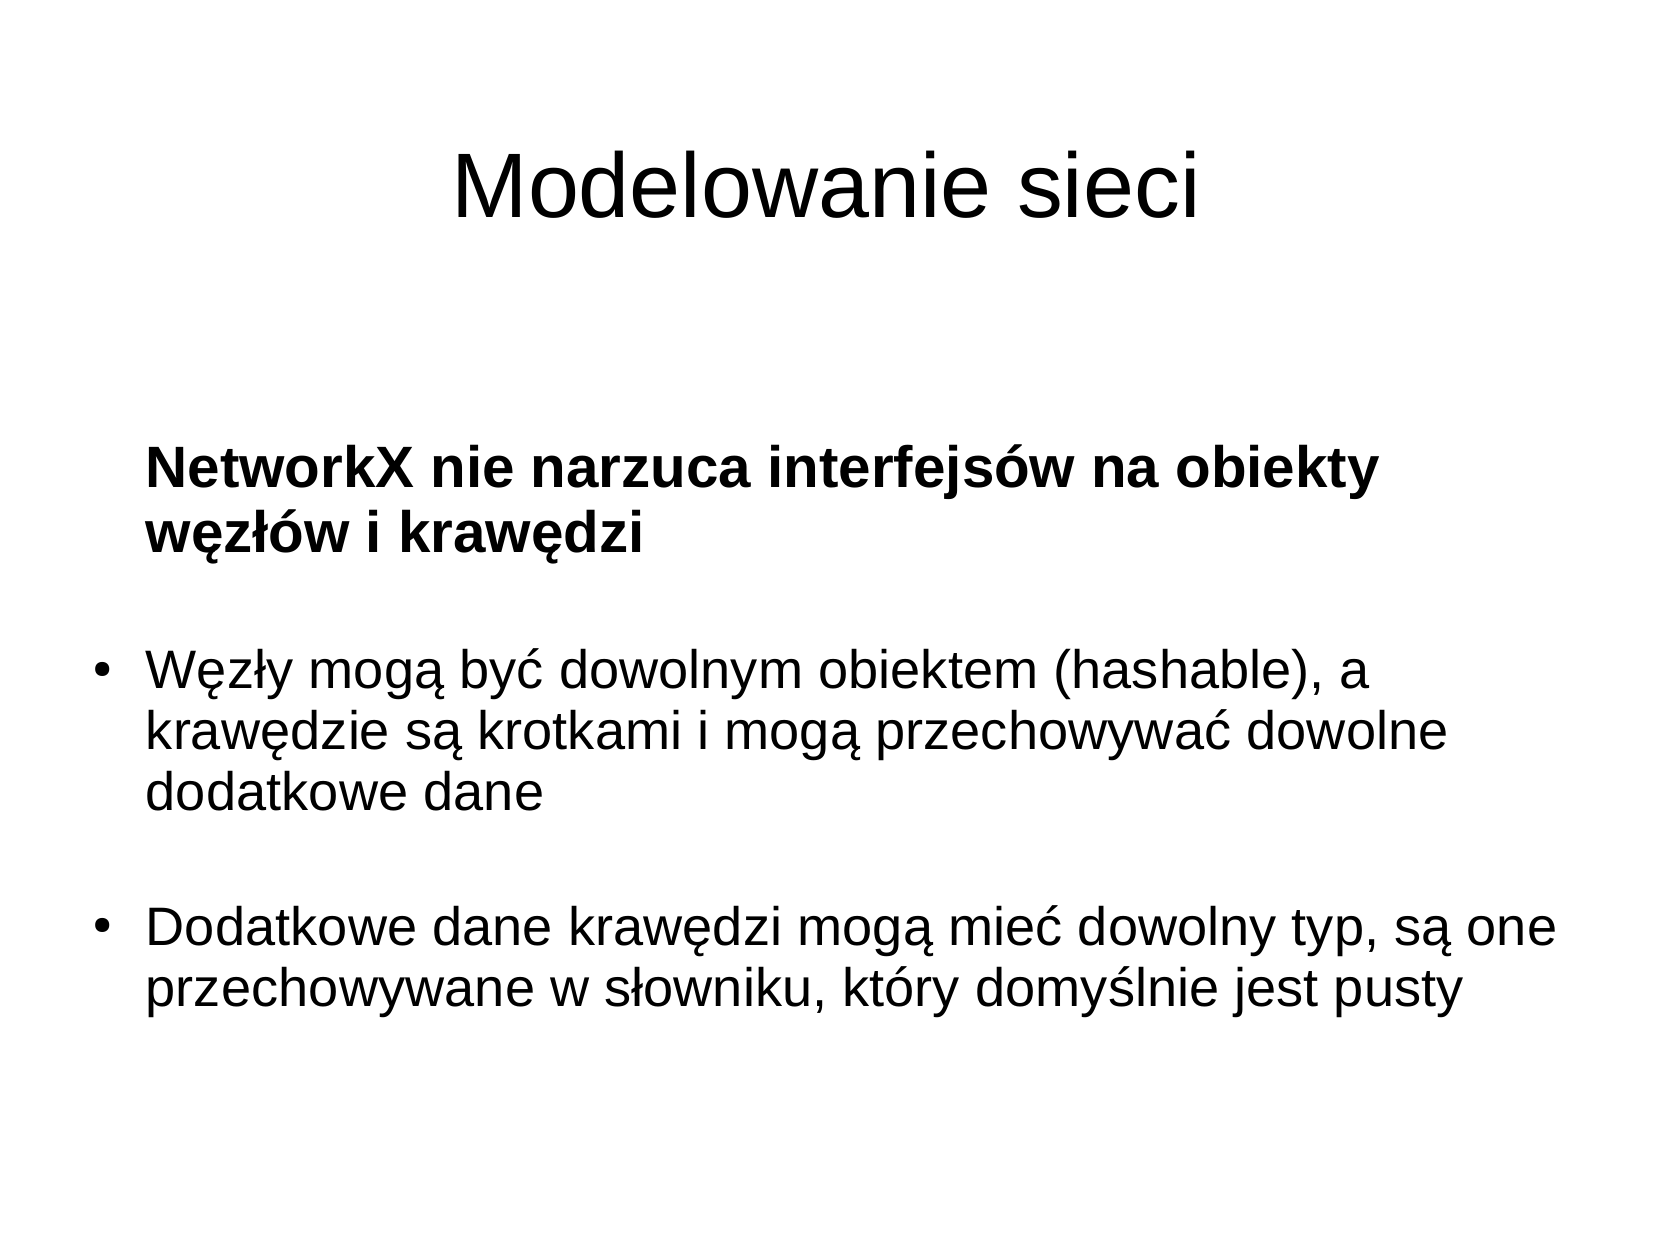

# Modelowanie sieci
NetworkX nie narzuca interfejsów na obiekty węzłów i krawędzi
Węzły mogą być dowolnym obiektem (hashable), a krawędzie są krotkami i mogą przechowywać dowolne dodatkowe dane
Dodatkowe dane krawędzi mogą mieć dowolny typ, są one przechowywane w słowniku, który domyślnie jest pusty